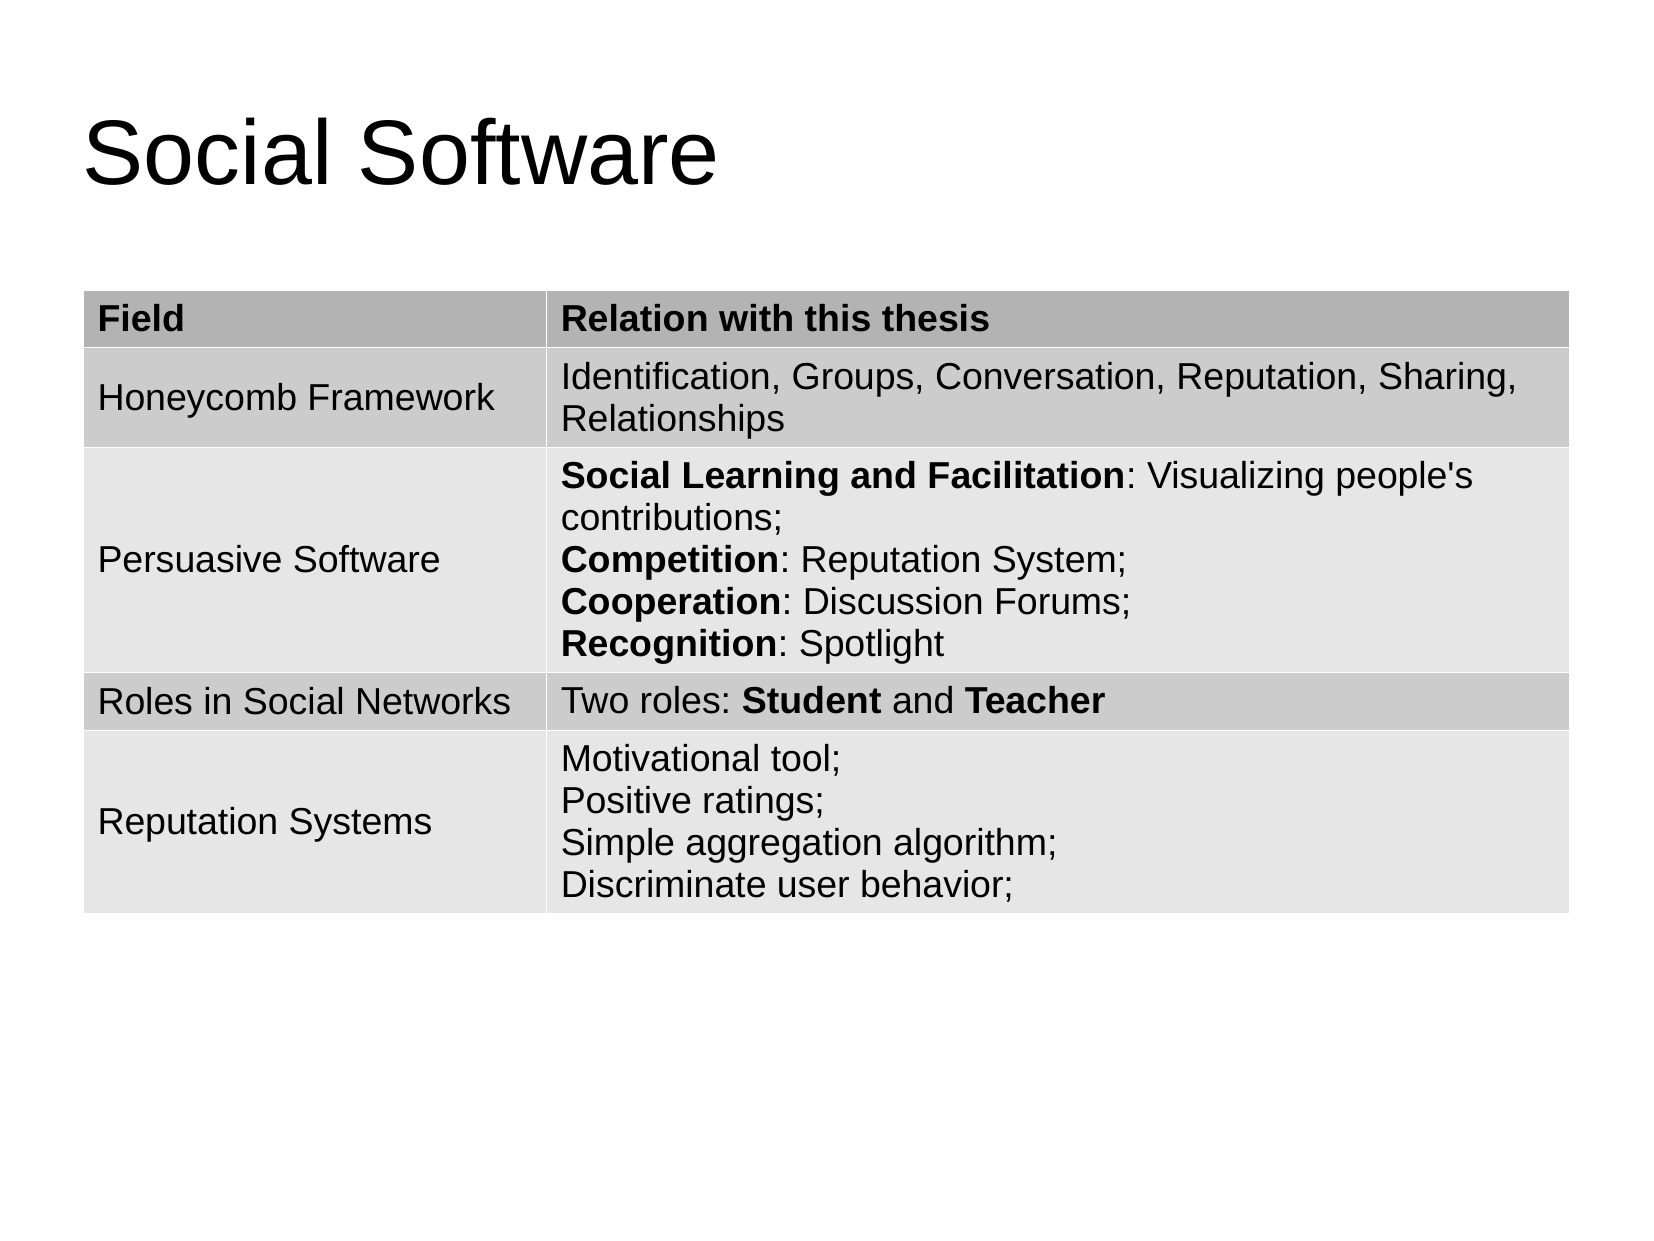

# Social Software
| Field | Relation with this thesis |
| --- | --- |
| Honeycomb Framework | Identification, Groups, Conversation, Reputation, Sharing, Relationships |
| Persuasive Software | Social Learning and Facilitation: Visualizing people's contributions; Competition: Reputation System; Cooperation: Discussion Forums; Recognition: Spotlight |
| Roles in Social Networks | Two roles: Student and Teacher |
| Reputation Systems | Motivational tool; Positive ratings; Simple aggregation algorithm; Discriminate user behavior; |